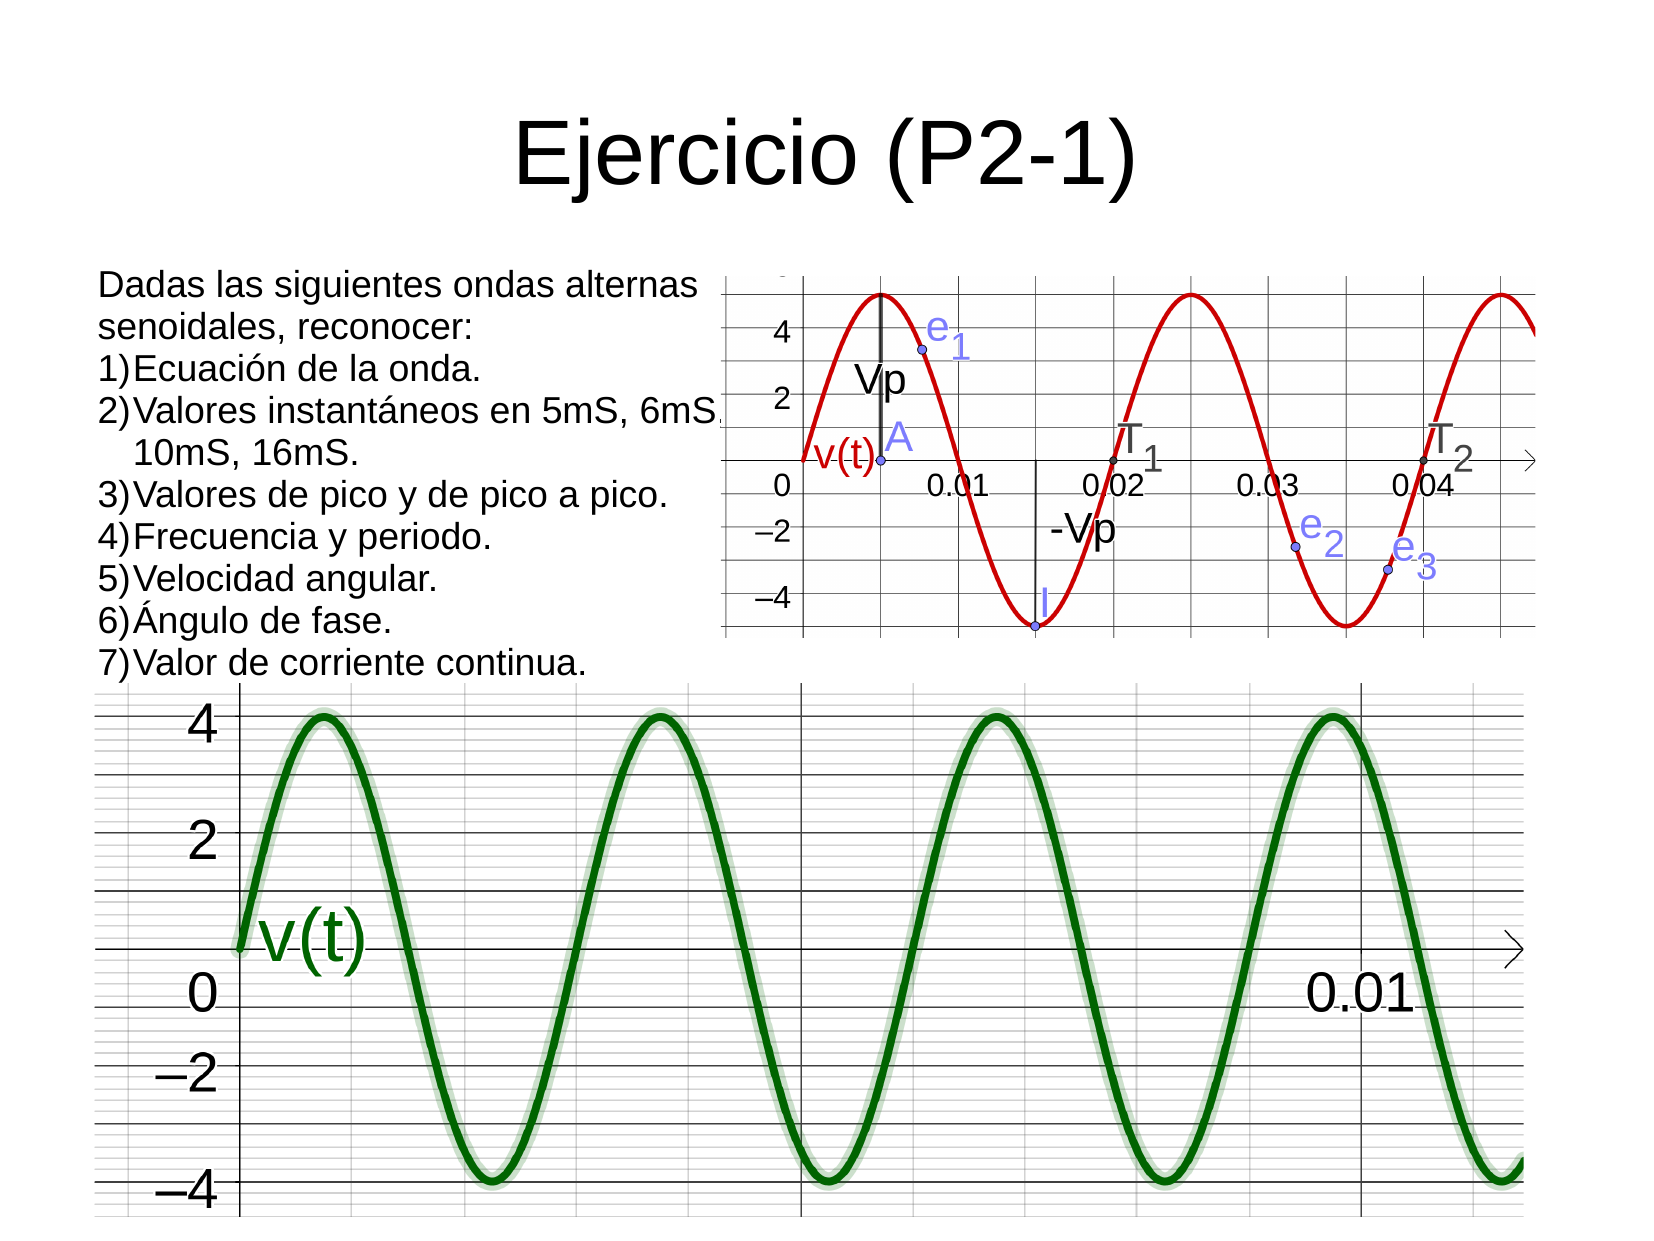

# Ejercicio (P2-1)
Dadas las siguientes ondas alternas senoidales, reconocer:
Ecuación de la onda.
Valores instantáneos en 5mS, 6mS, 10mS, 16mS.
Valores de pico y de pico a pico.
Frecuencia y periodo.
Velocidad angular.
Ángulo de fase.
Valor de corriente continua.